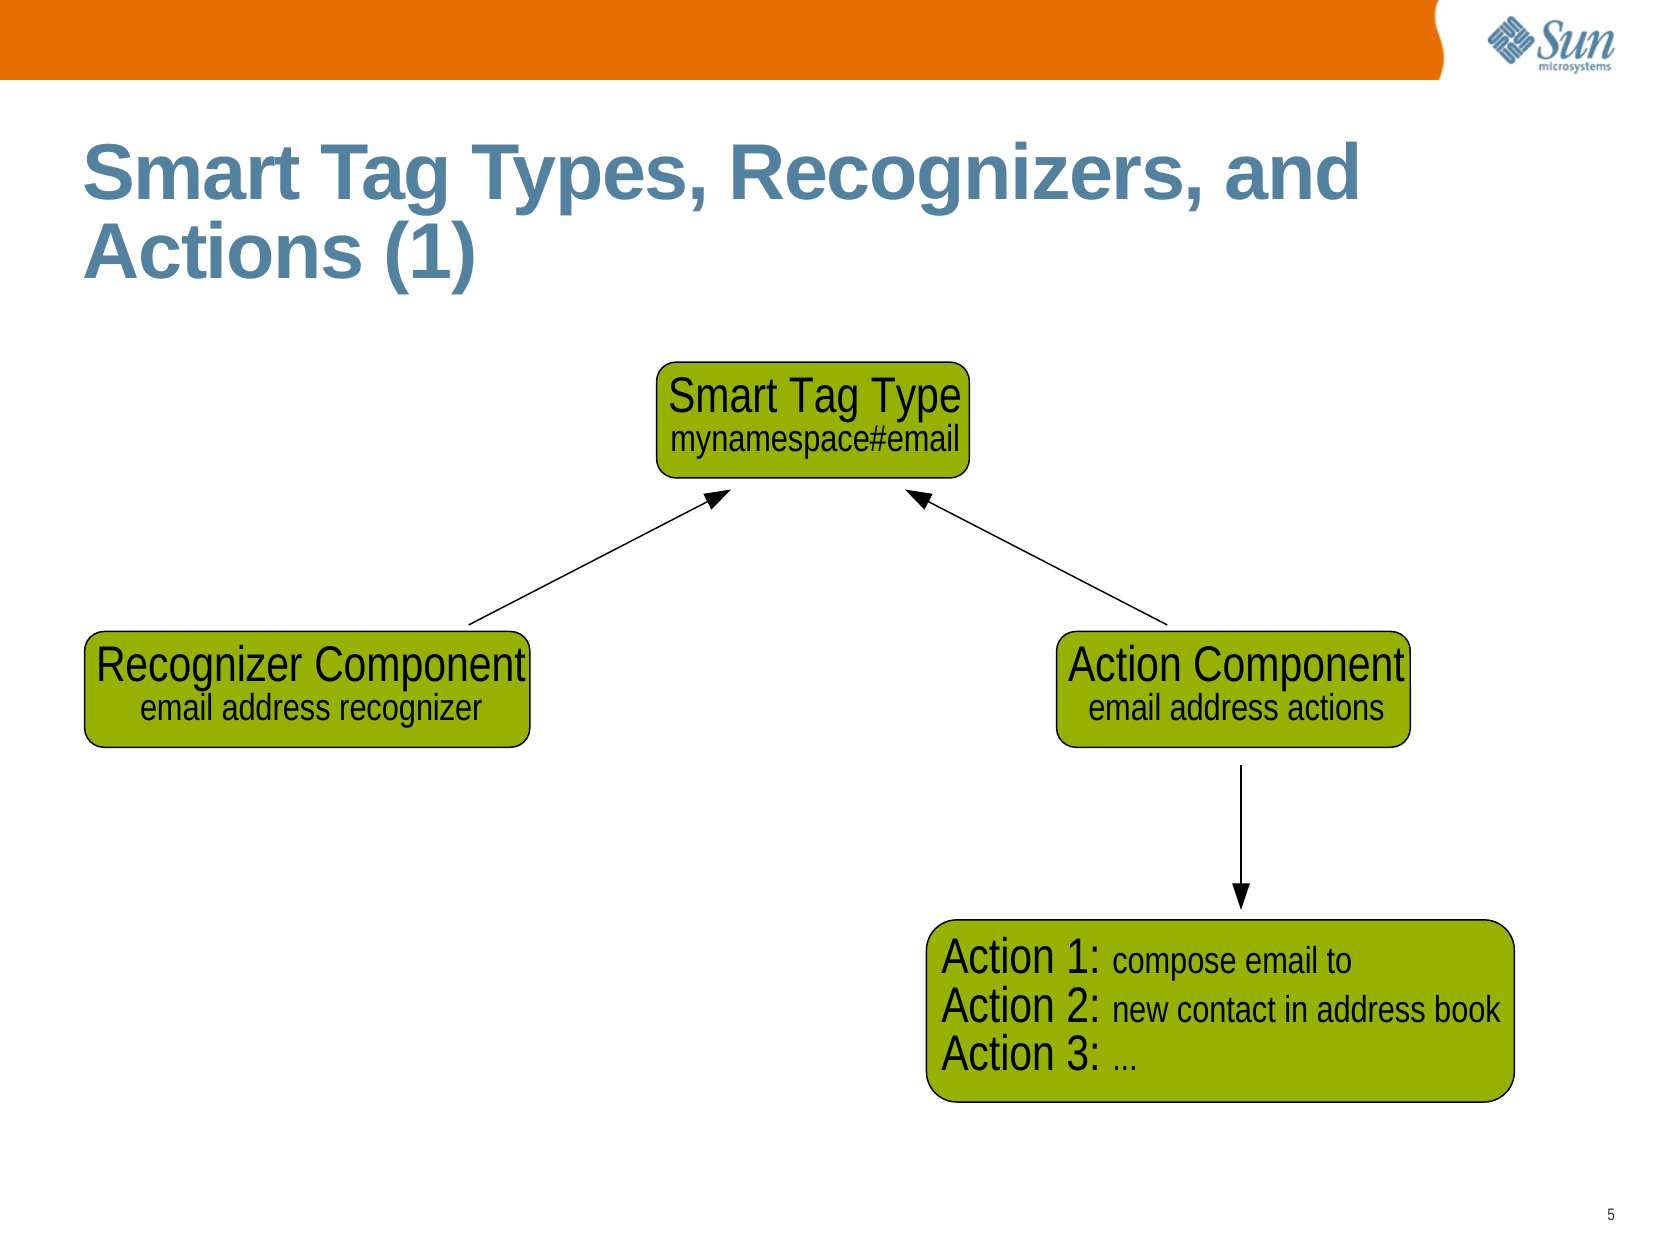

# Smart Tag Types, Recognizers, and Actions (1)
Smart Tag Type
mynamespace#email
Recognizer Component
email address recognizer
Action Component
email address actions
Action 1: compose email to
Action 2: new contact in address book
Action 3: ...